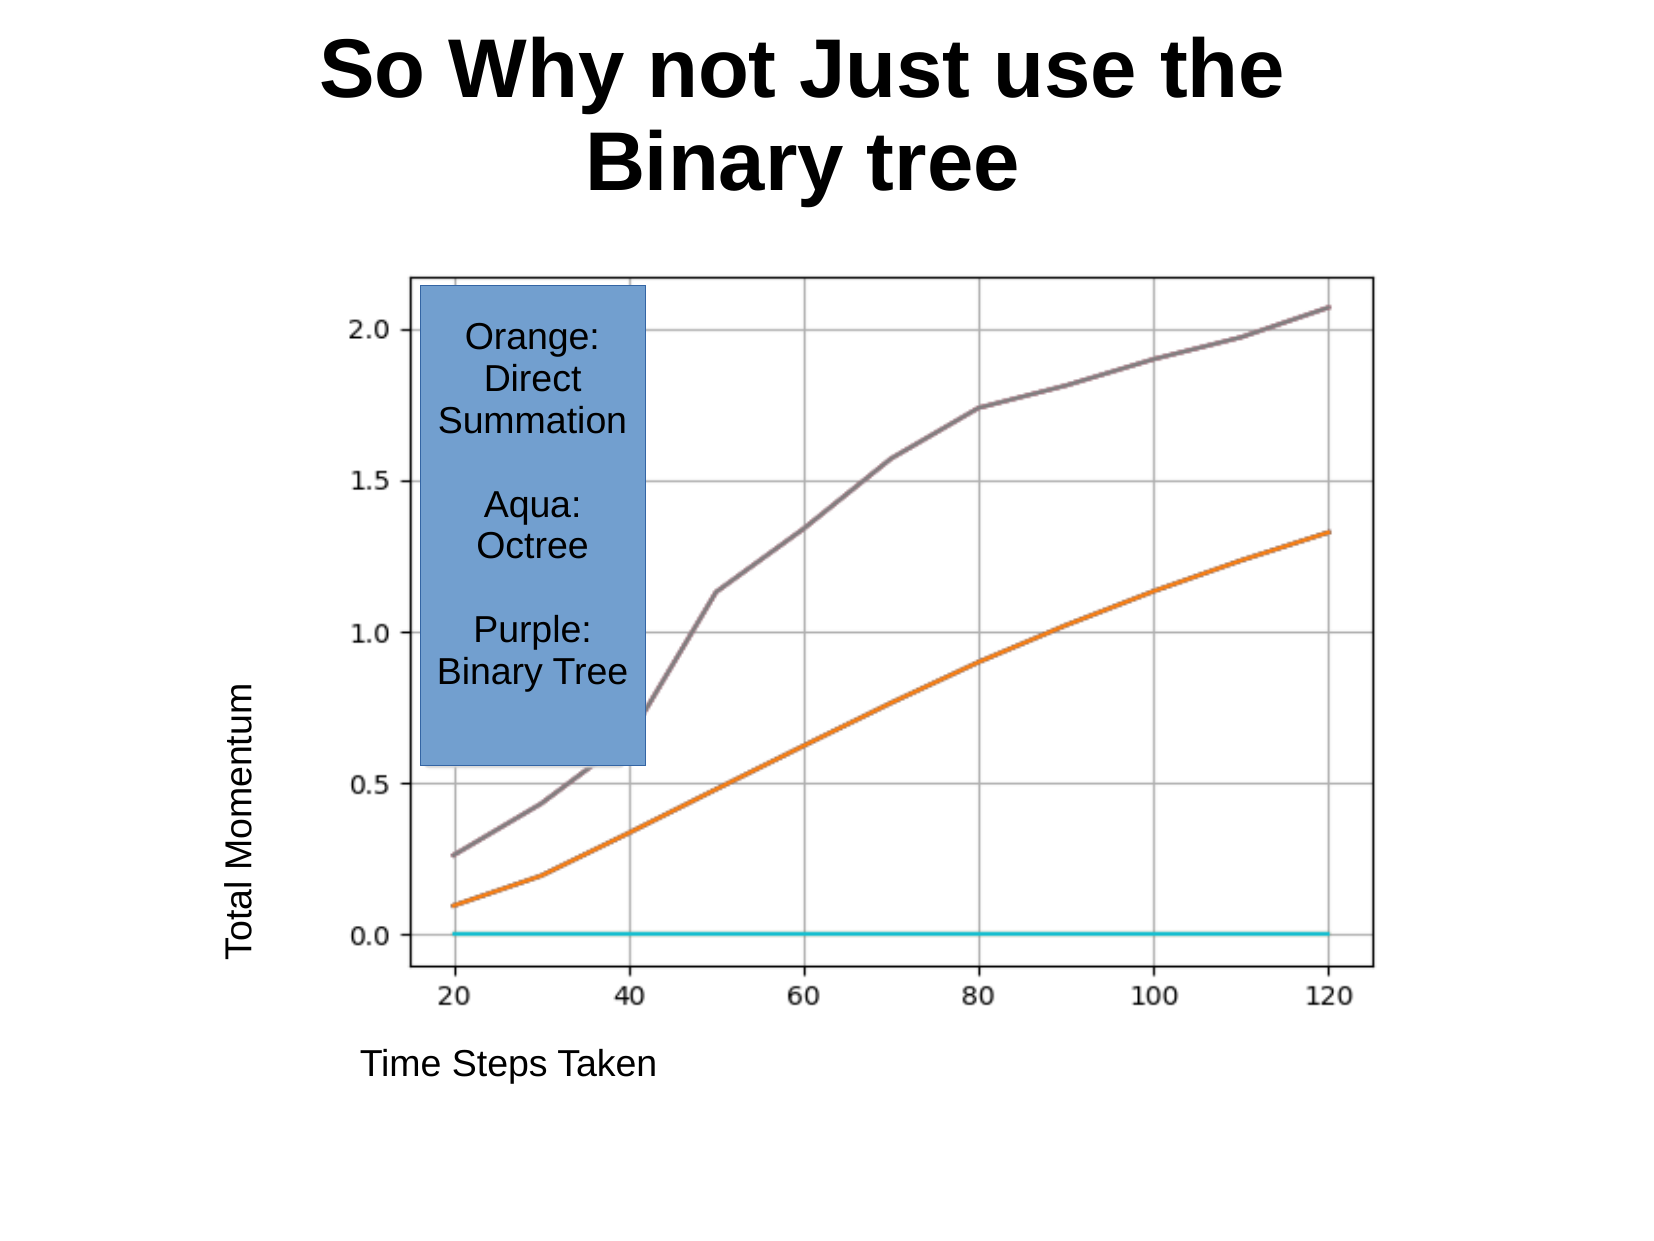

So Why not Just use the Binary tree
Orange:
Direct
Summation
Aqua:
Octree
Purple:
Binary Tree
Total Momentum
Time Steps Taken